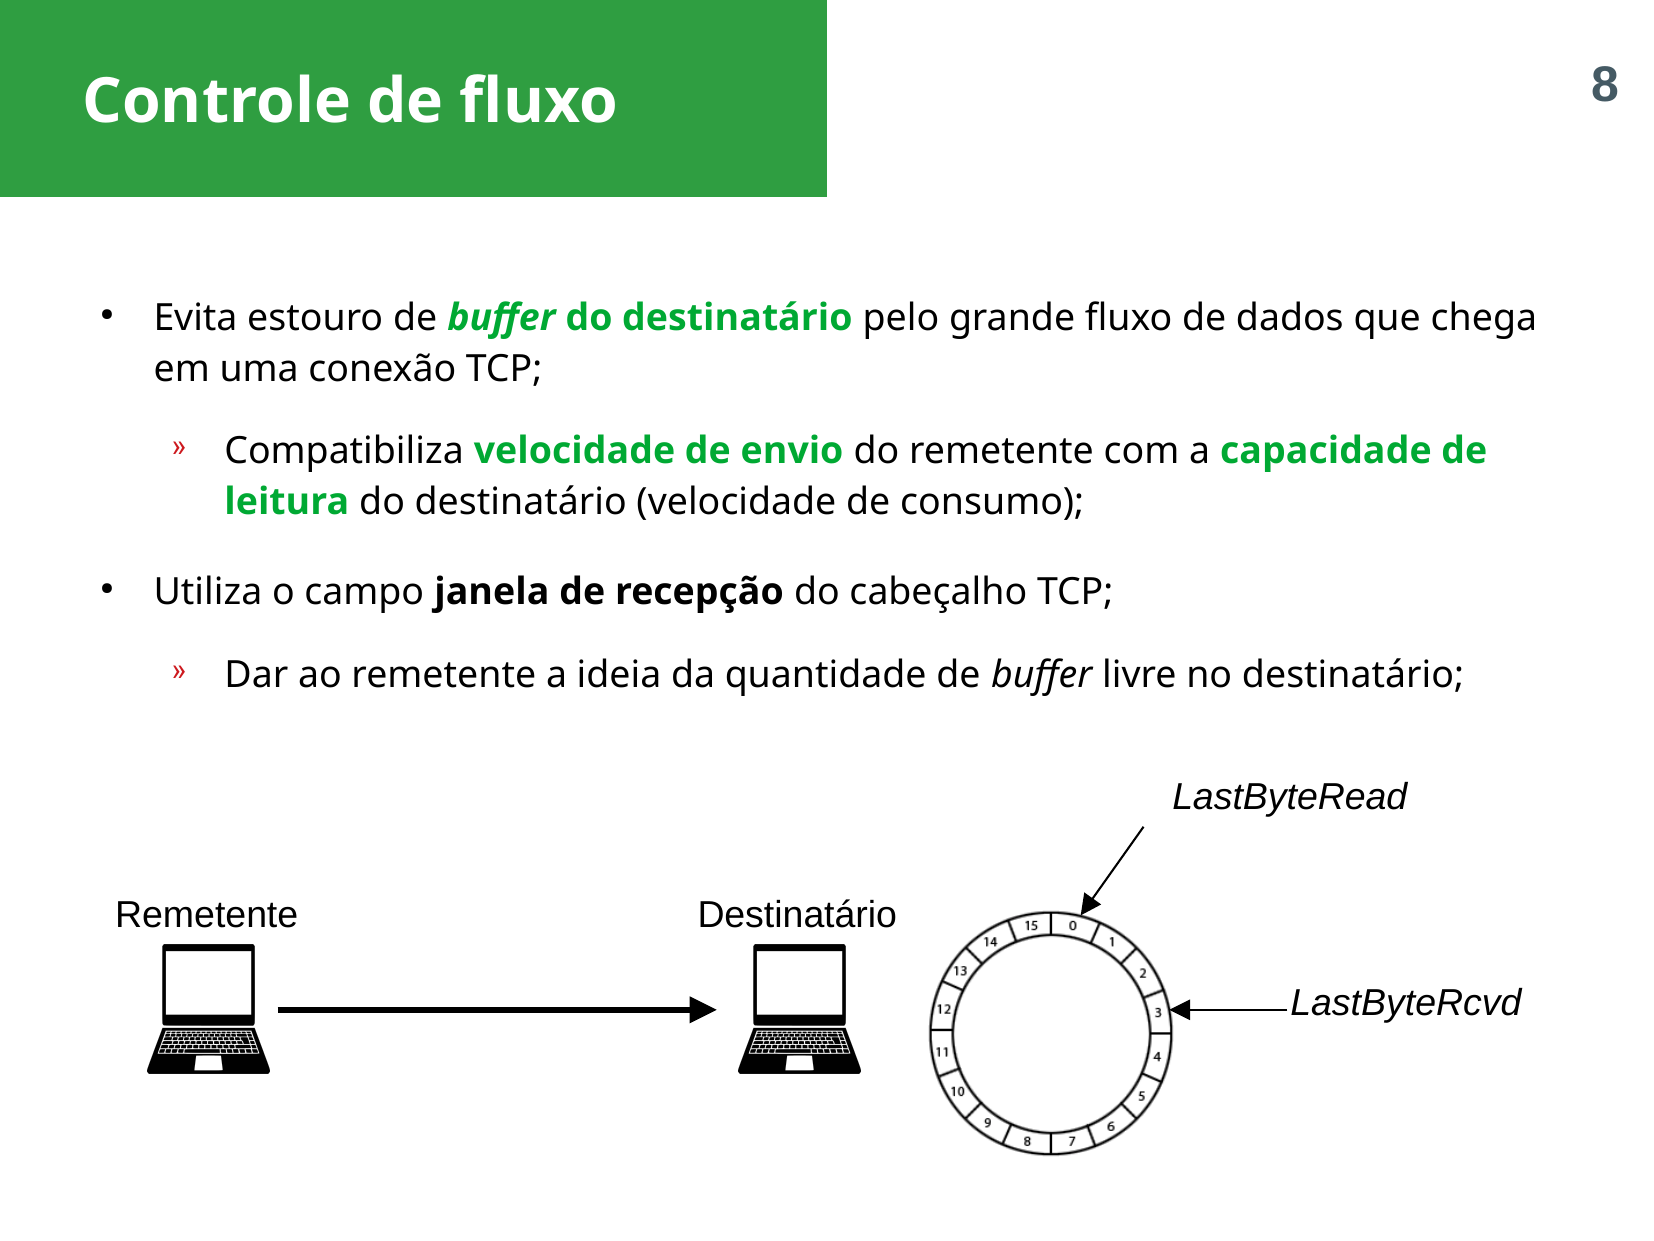

# Controle de fluxo
Evita estouro de buffer do destinatário pelo grande fluxo de dados que chega em uma conexão TCP;
Compatibiliza velocidade de envio do remetente com a capacidade de leitura do destinatário (velocidade de consumo);
Utiliza o campo janela de recepção do cabeçalho TCP;
Dar ao remetente a ideia da quantidade de buffer livre no destinatário;
LastByteRead
Remetente
Destinatário
LastByteRcvd